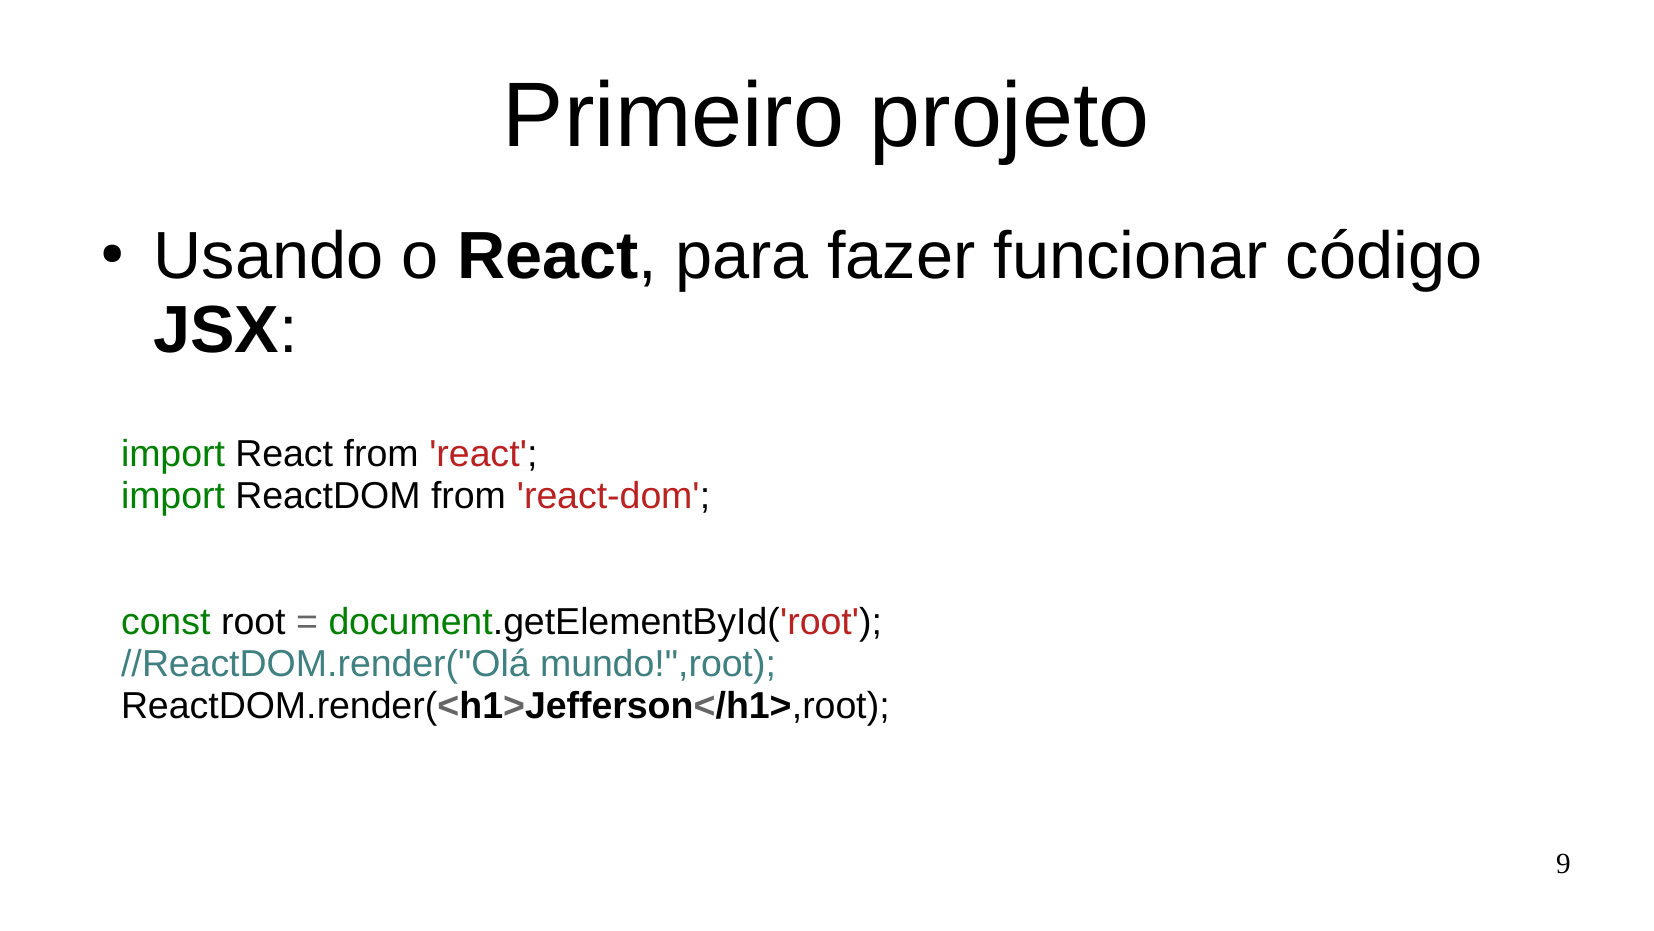

# Primeiro projeto
Usando o React, para fazer funcionar código JSX:
import React from 'react';
import ReactDOM from 'react-dom';
const root = document.getElementById('root');
//ReactDOM.render("Olá mundo!",root);
ReactDOM.render(<h1>Jefferson</h1>,root);
9